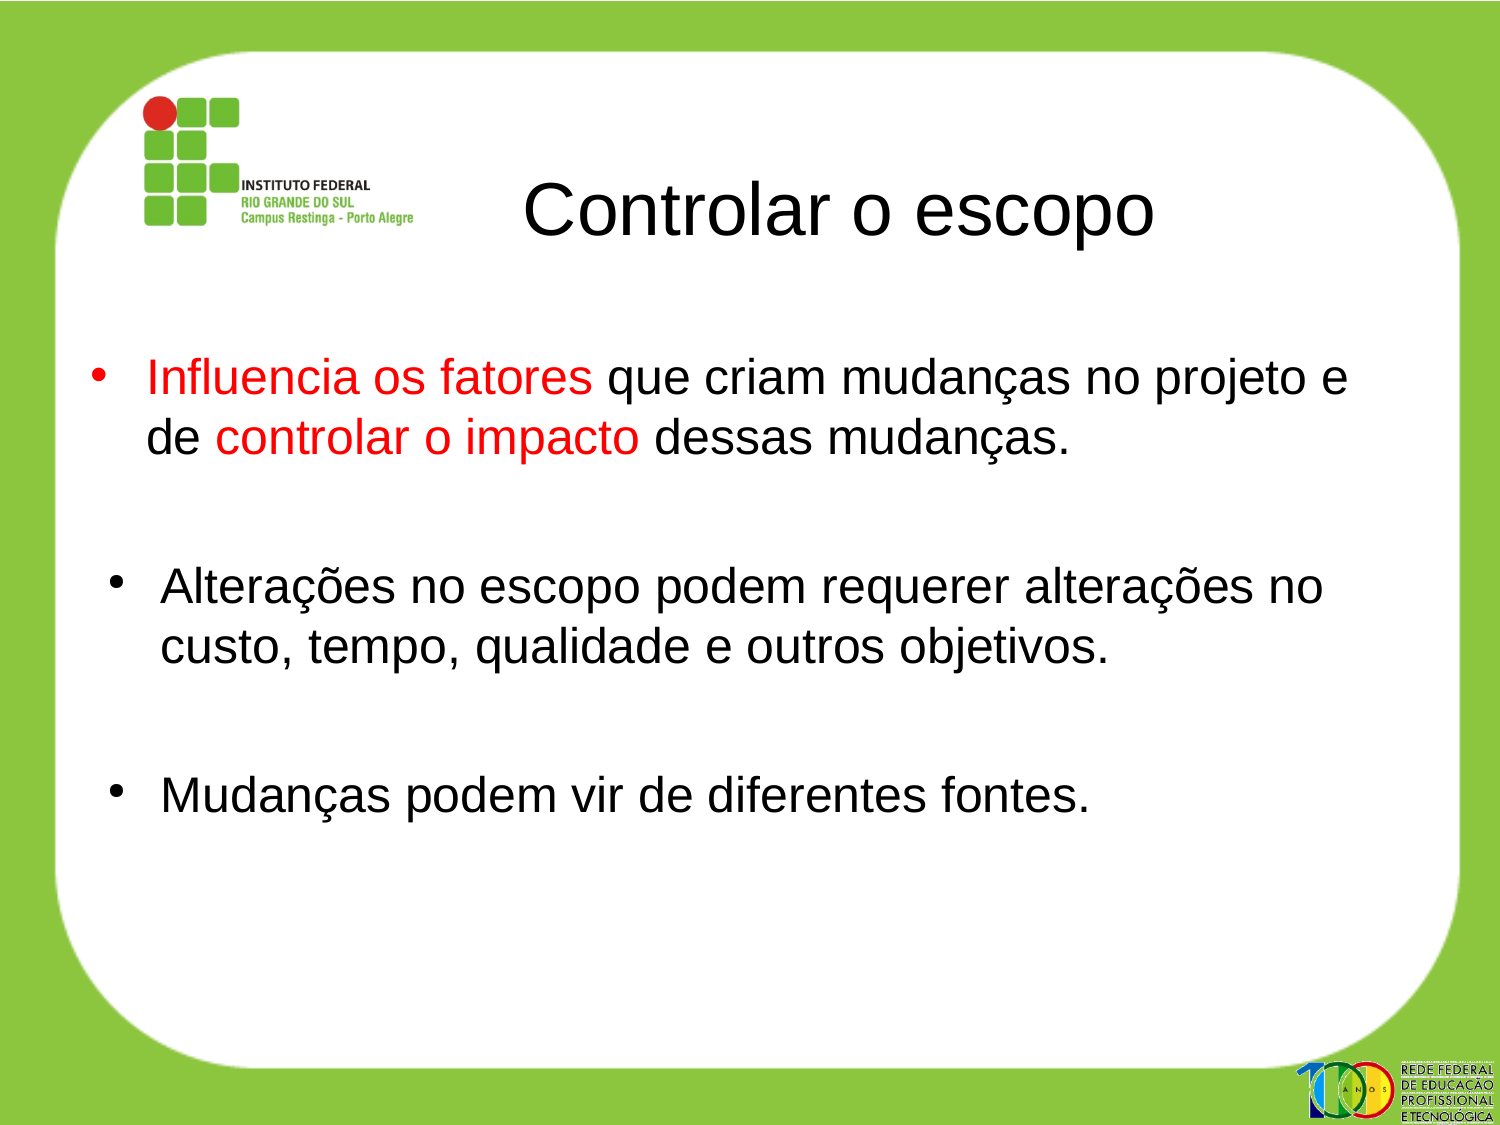

# Controlar o escopo
Influencia os fatores que criam mudanças no projeto e de controlar o impacto dessas mudanças.
Alterações no escopo podem requerer alterações no custo, tempo, qualidade e outros objetivos.
Mudanças podem vir de diferentes fontes.